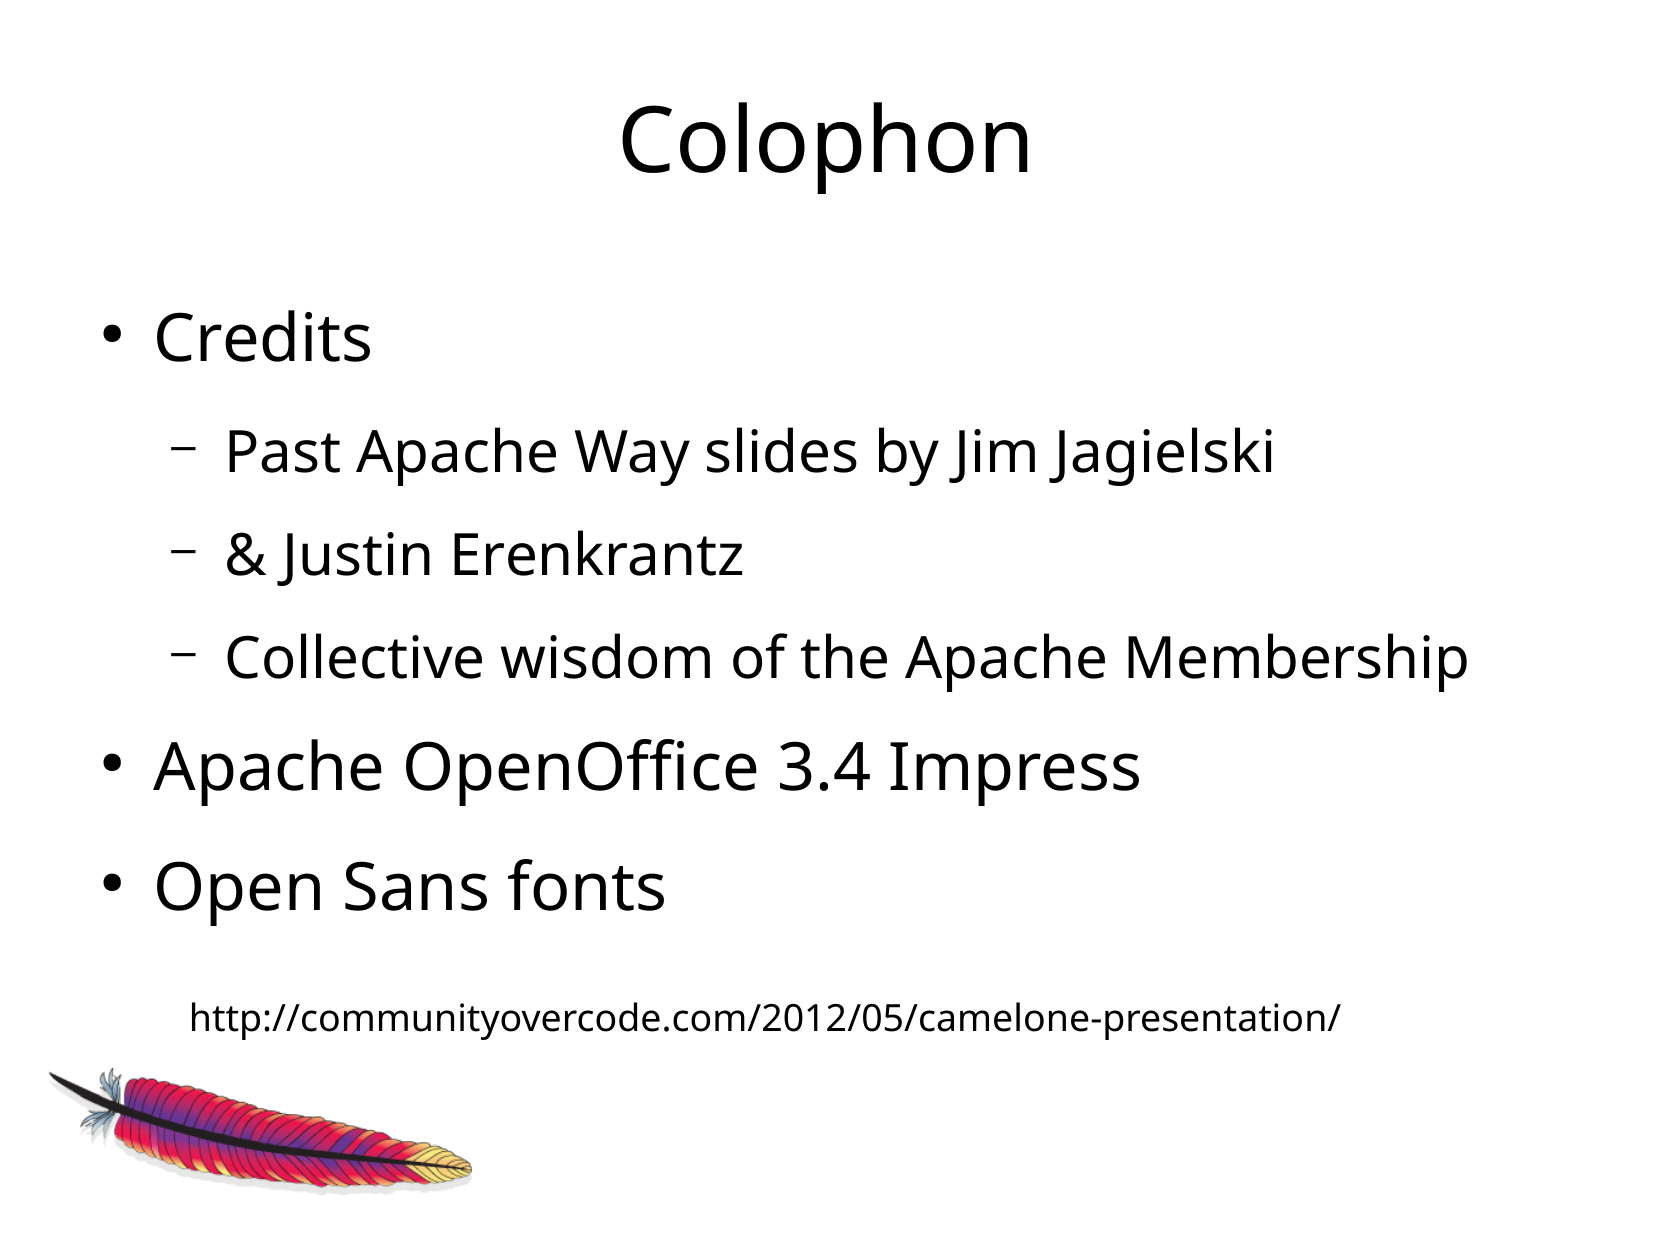

# Colophon
Credits
Past Apache Way slides by Jim Jagielski
& Justin Erenkrantz
Collective wisdom of the Apache Membership
Apache OpenOffice 3.4 Impress
Open Sans fonts
http://communityovercode.com/2012/05/camelone-presentation/ ‎